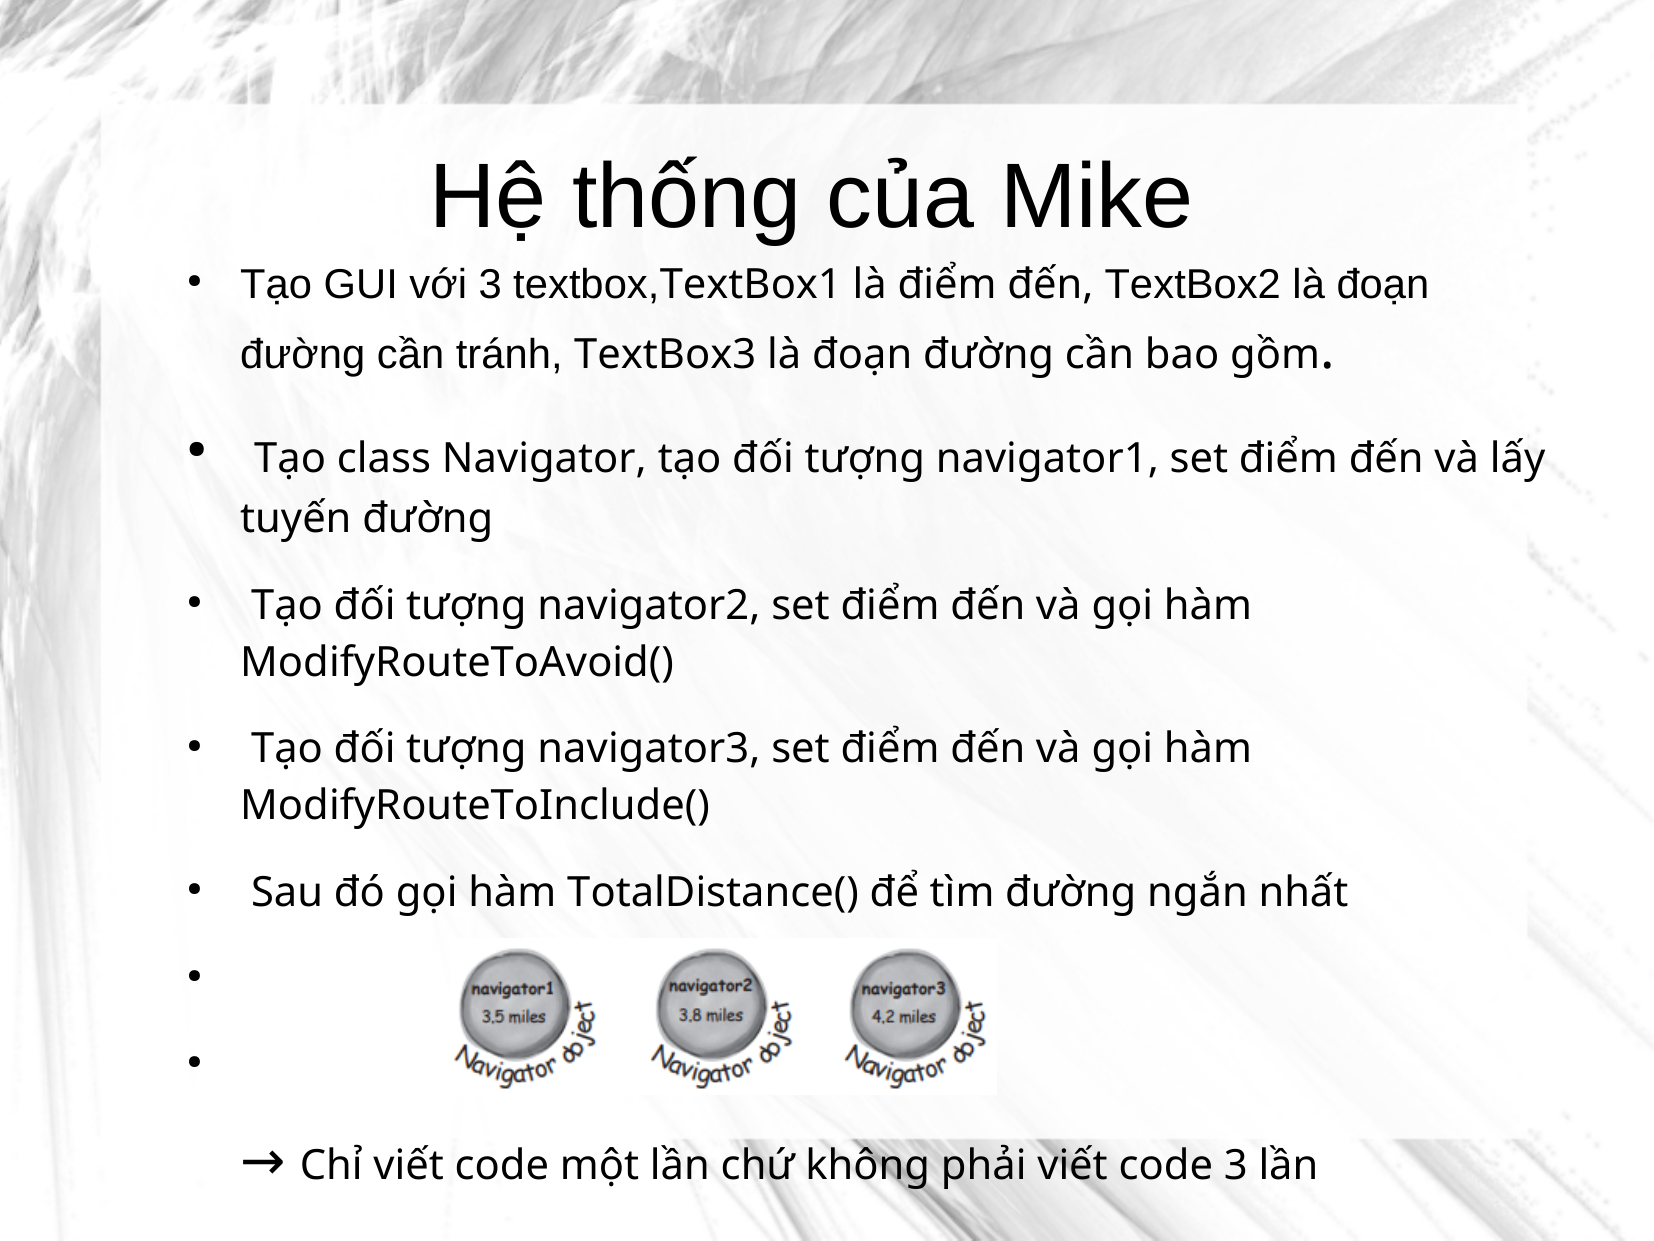

# Hệ thống của Mike
Tạo GUI với 3 textbox,TextBox1 là điểm đến, TextBox2 là đoạn đường cần tránh, TextBox3 là đoạn đường cần bao gồm.
 Tạo class Navigator, tạo đối tượng navigator1, set điểm đến và lấy tuyến đường
 Tạo đối tượng navigator2, set điểm đến và gọi hàm ModifyRouteToAvoid()
 Tạo đối tượng navigator3, set điểm đến và gọi hàm ModifyRouteToInclude()
 Sau đó gọi hàm TotalDistance() để tìm đường ngắn nhất
→ Chỉ viết code một lần chứ không phải viết code 3 lần